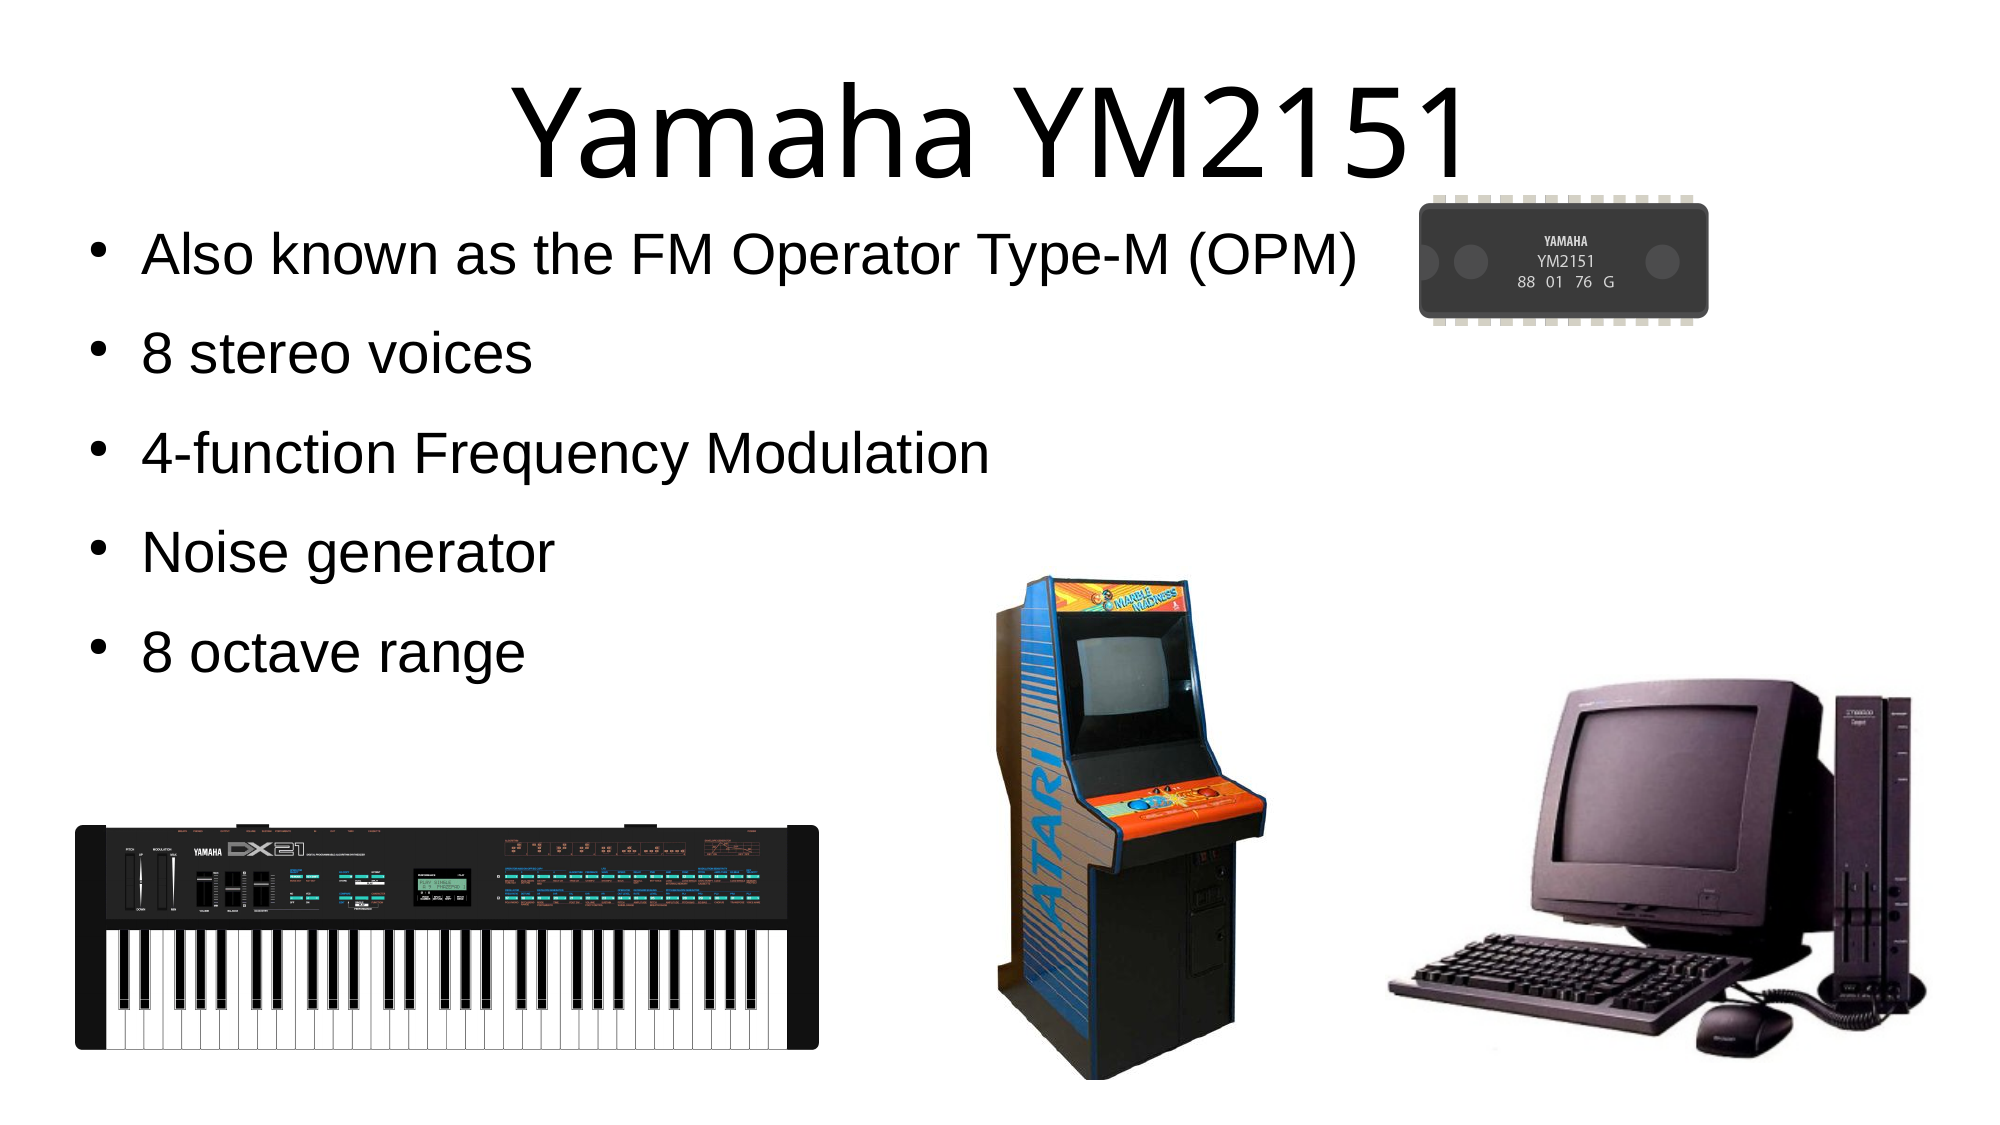

Yamaha YM2151
# Also known as the FM Operator Type-M (OPM)
8 stereo voices
4-function Frequency Modulation
Noise generator
8 octave range